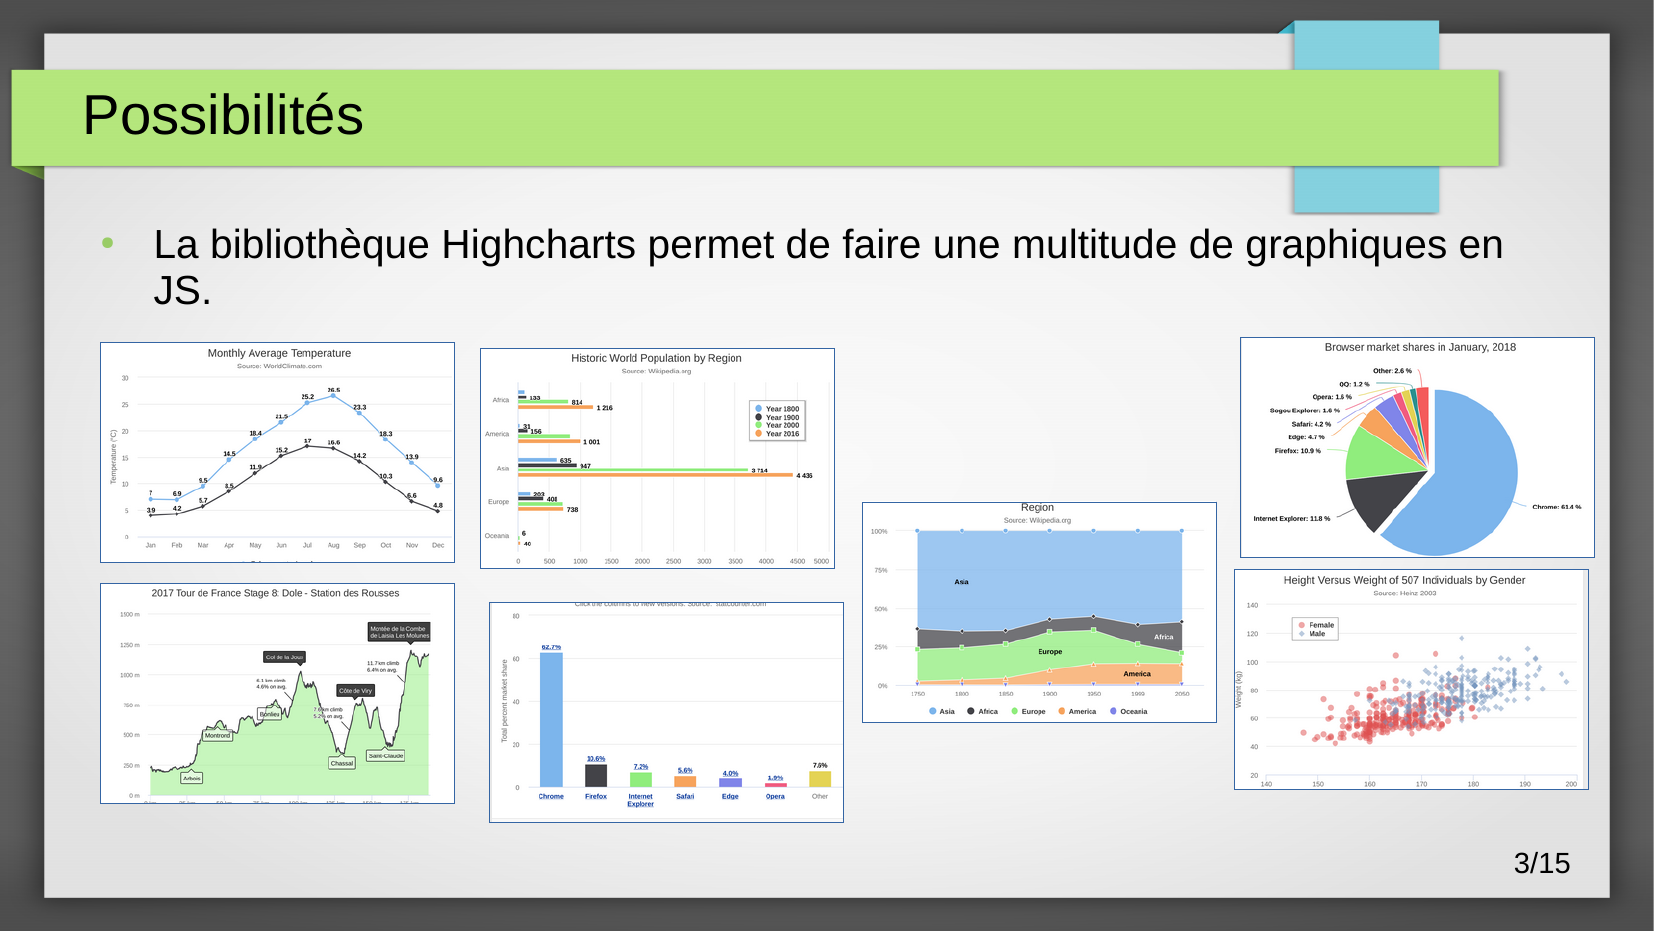

# Possibilités
La bibliothèque Highcharts permet de faire une multitude de graphiques en JS.
3